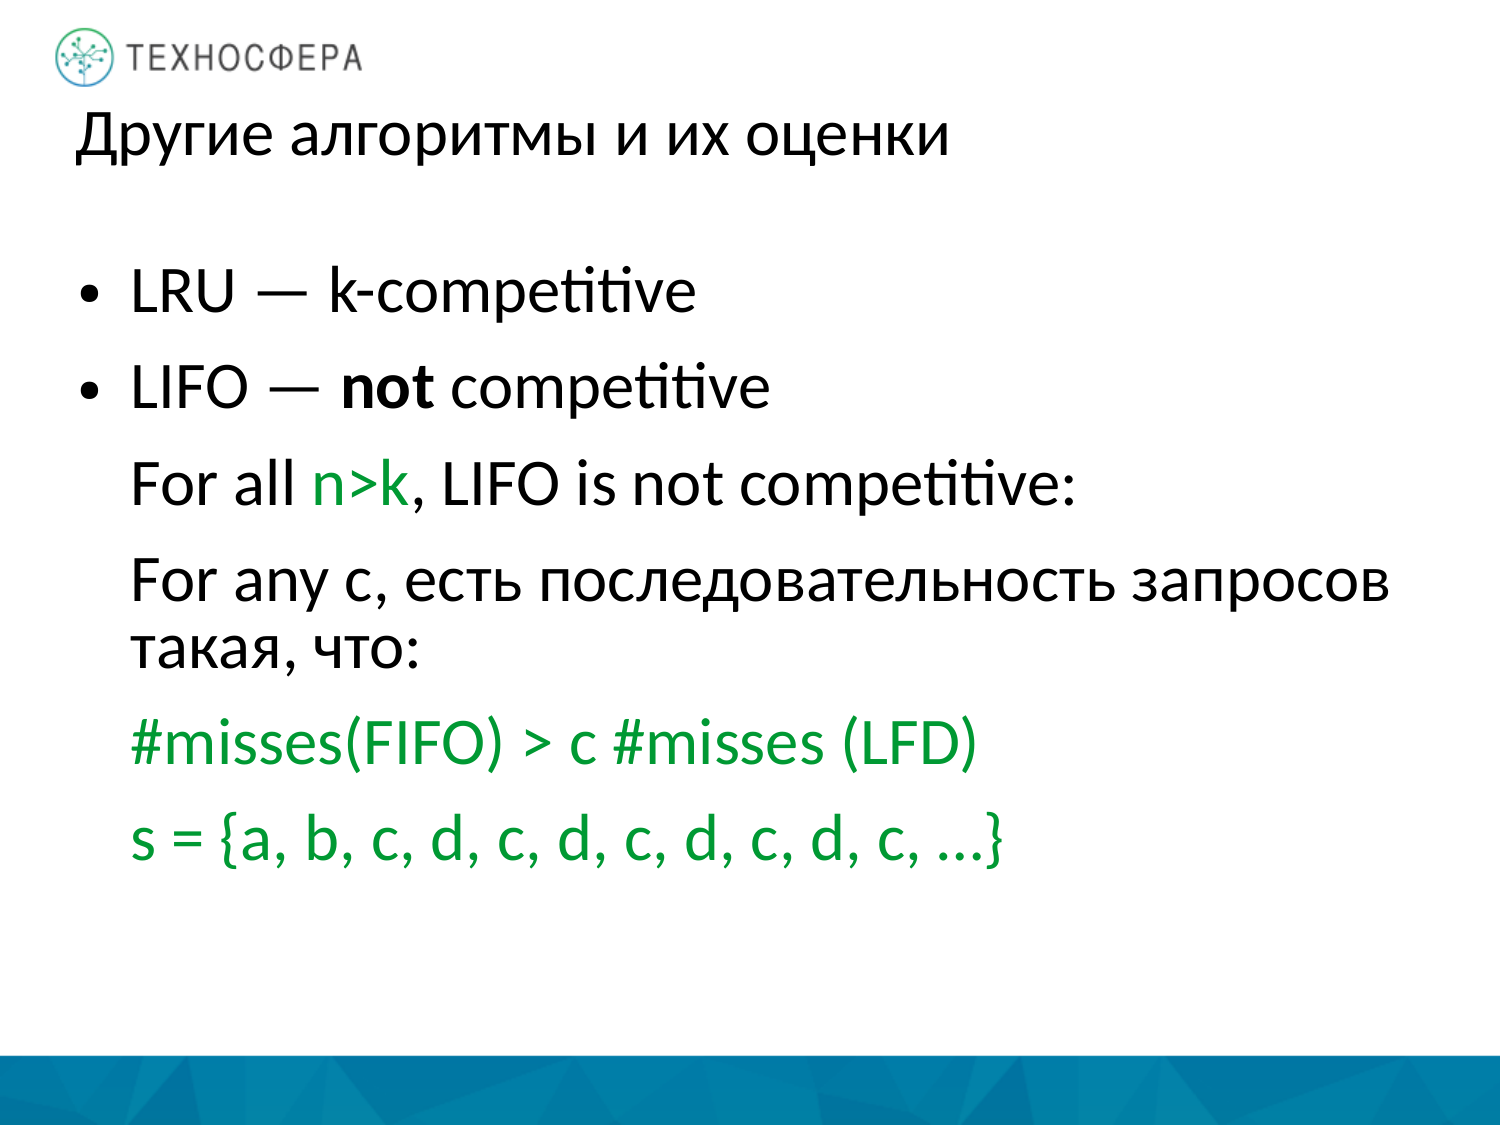

# Другие алгоритмы и их оценки
LRU — k-competitive
LIFO — not competitive
For all n>k, LIFO is not competitive:
For any c, есть последовательность запросов такая, что:
#misses(FIFO) > c #misses (LFD)
s = {a, b, c, d, c, d, c, d, c, d, c, …}